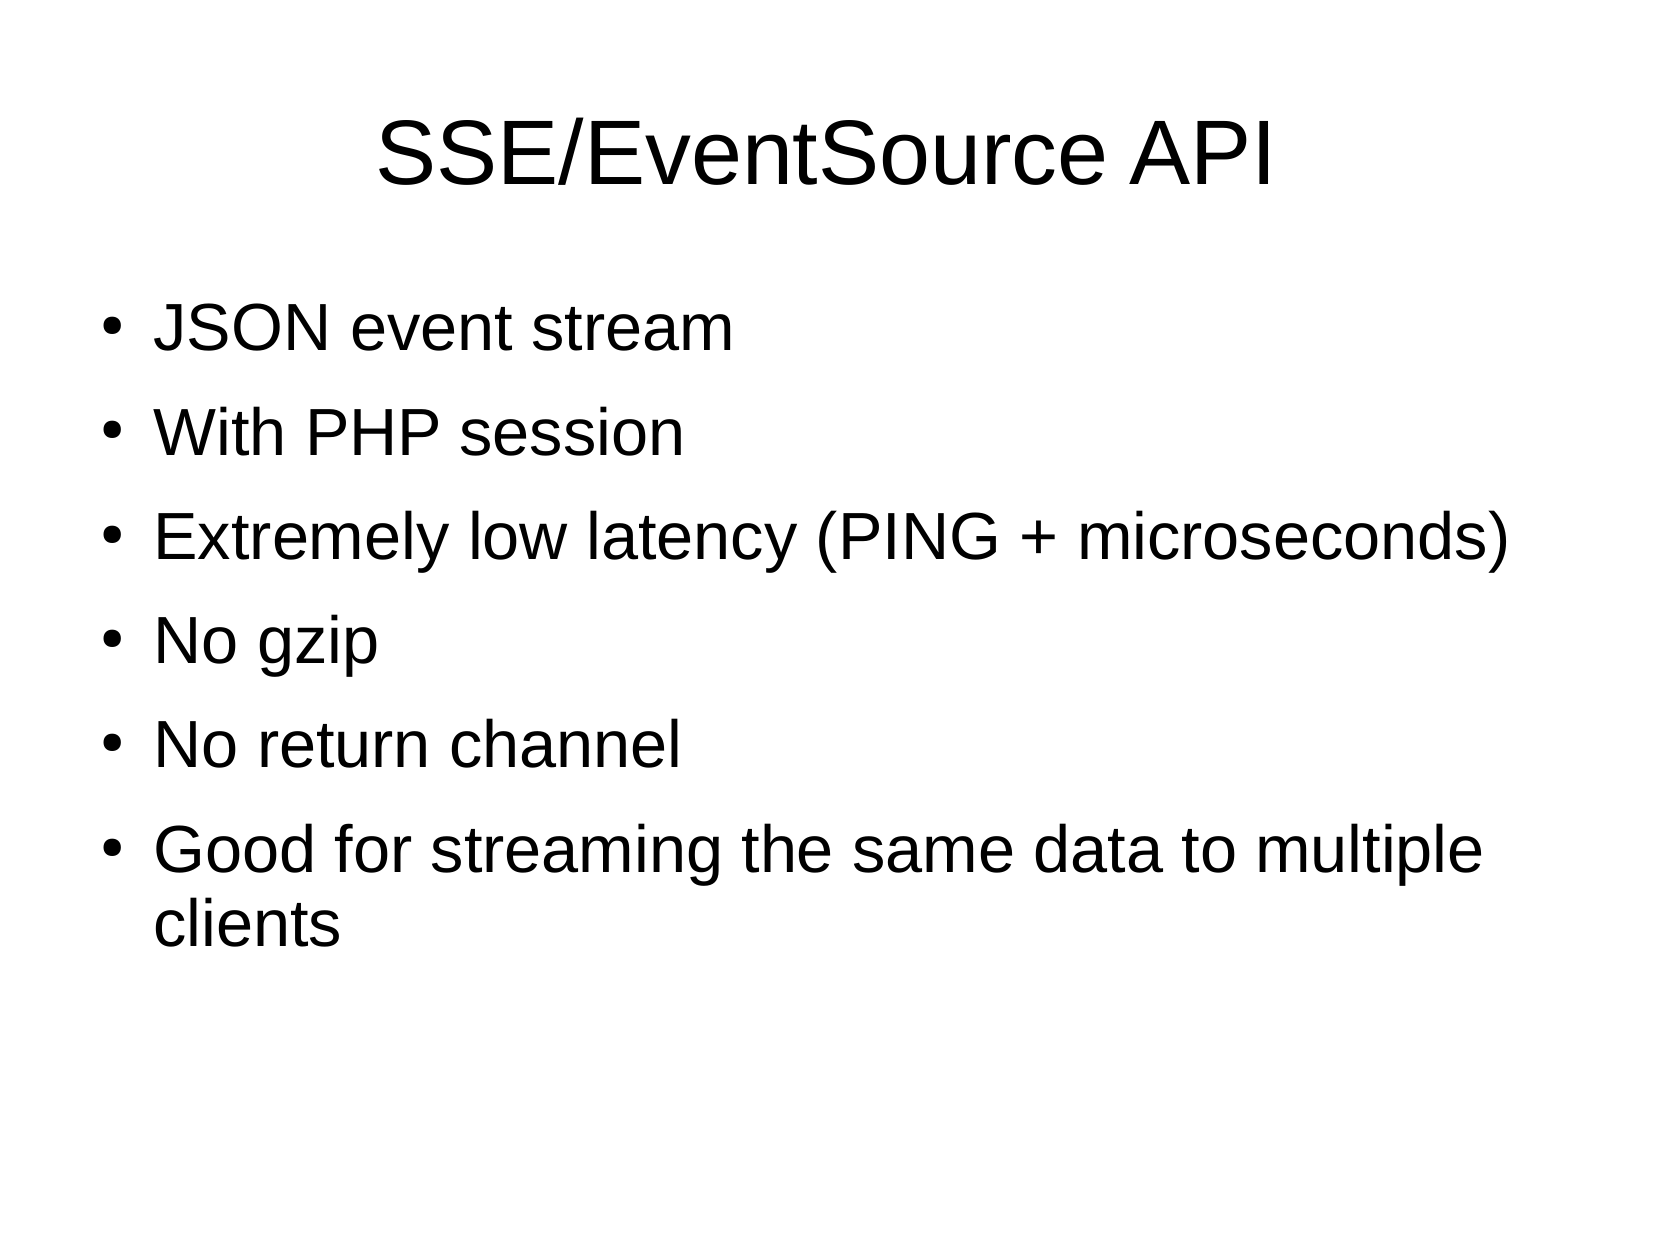

# SSE/EventSource API
JSON event stream
With PHP session
Extremely low latency (PING + microseconds)
No gzip
No return channel
Good for streaming the same data to multiple clients